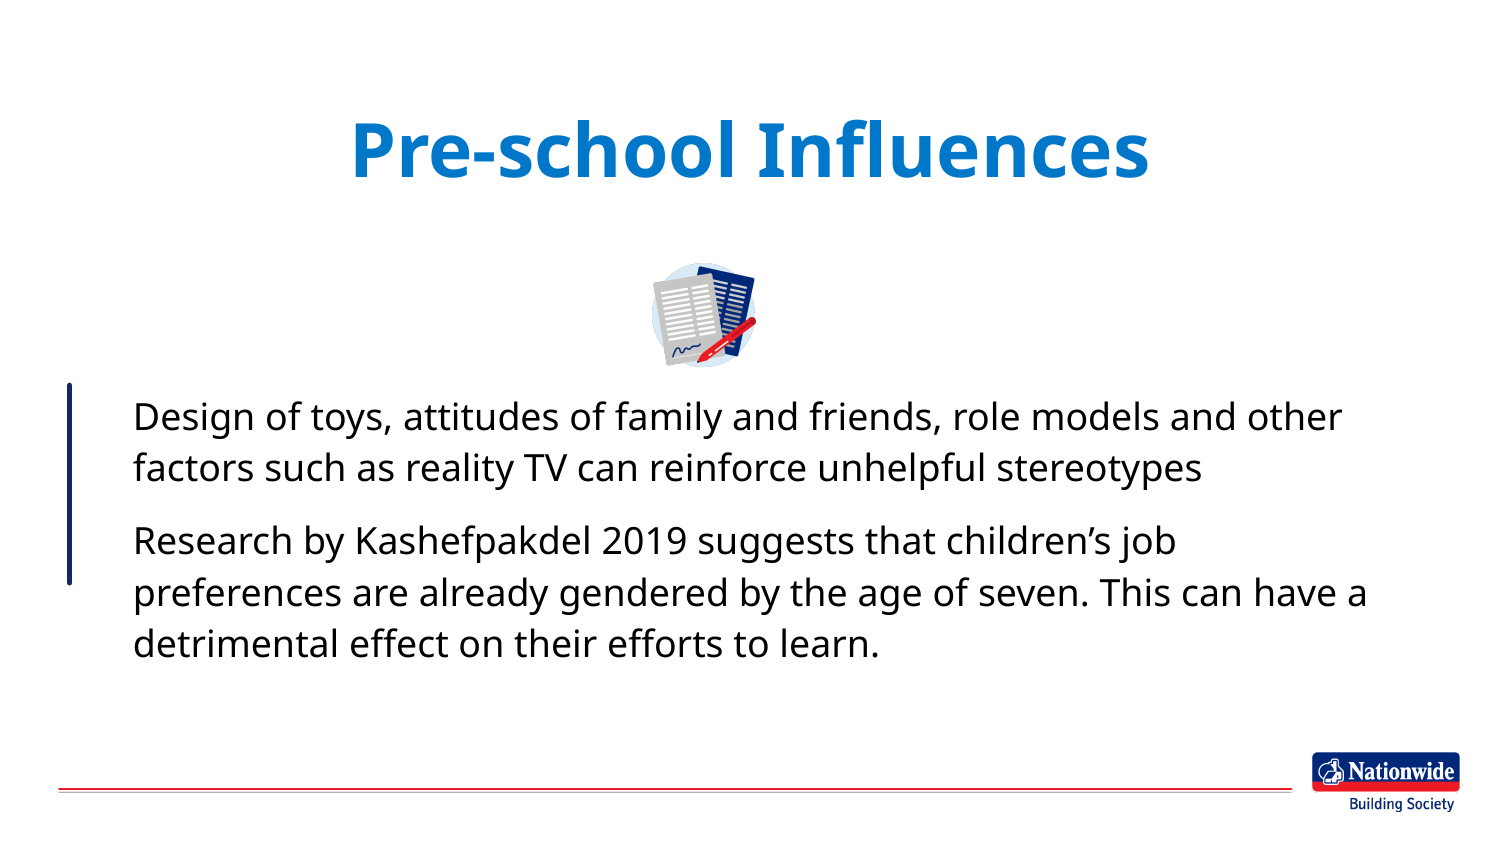

# Pre-school Influences
Design of toys, attitudes of family and friends, role models and other factors such as reality TV can reinforce unhelpful stereotypes
Research by Kashefpakdel 2019 suggests that children’s job preferences are already gendered by the age of seven. This can have a detrimental effect on their efforts to learn.